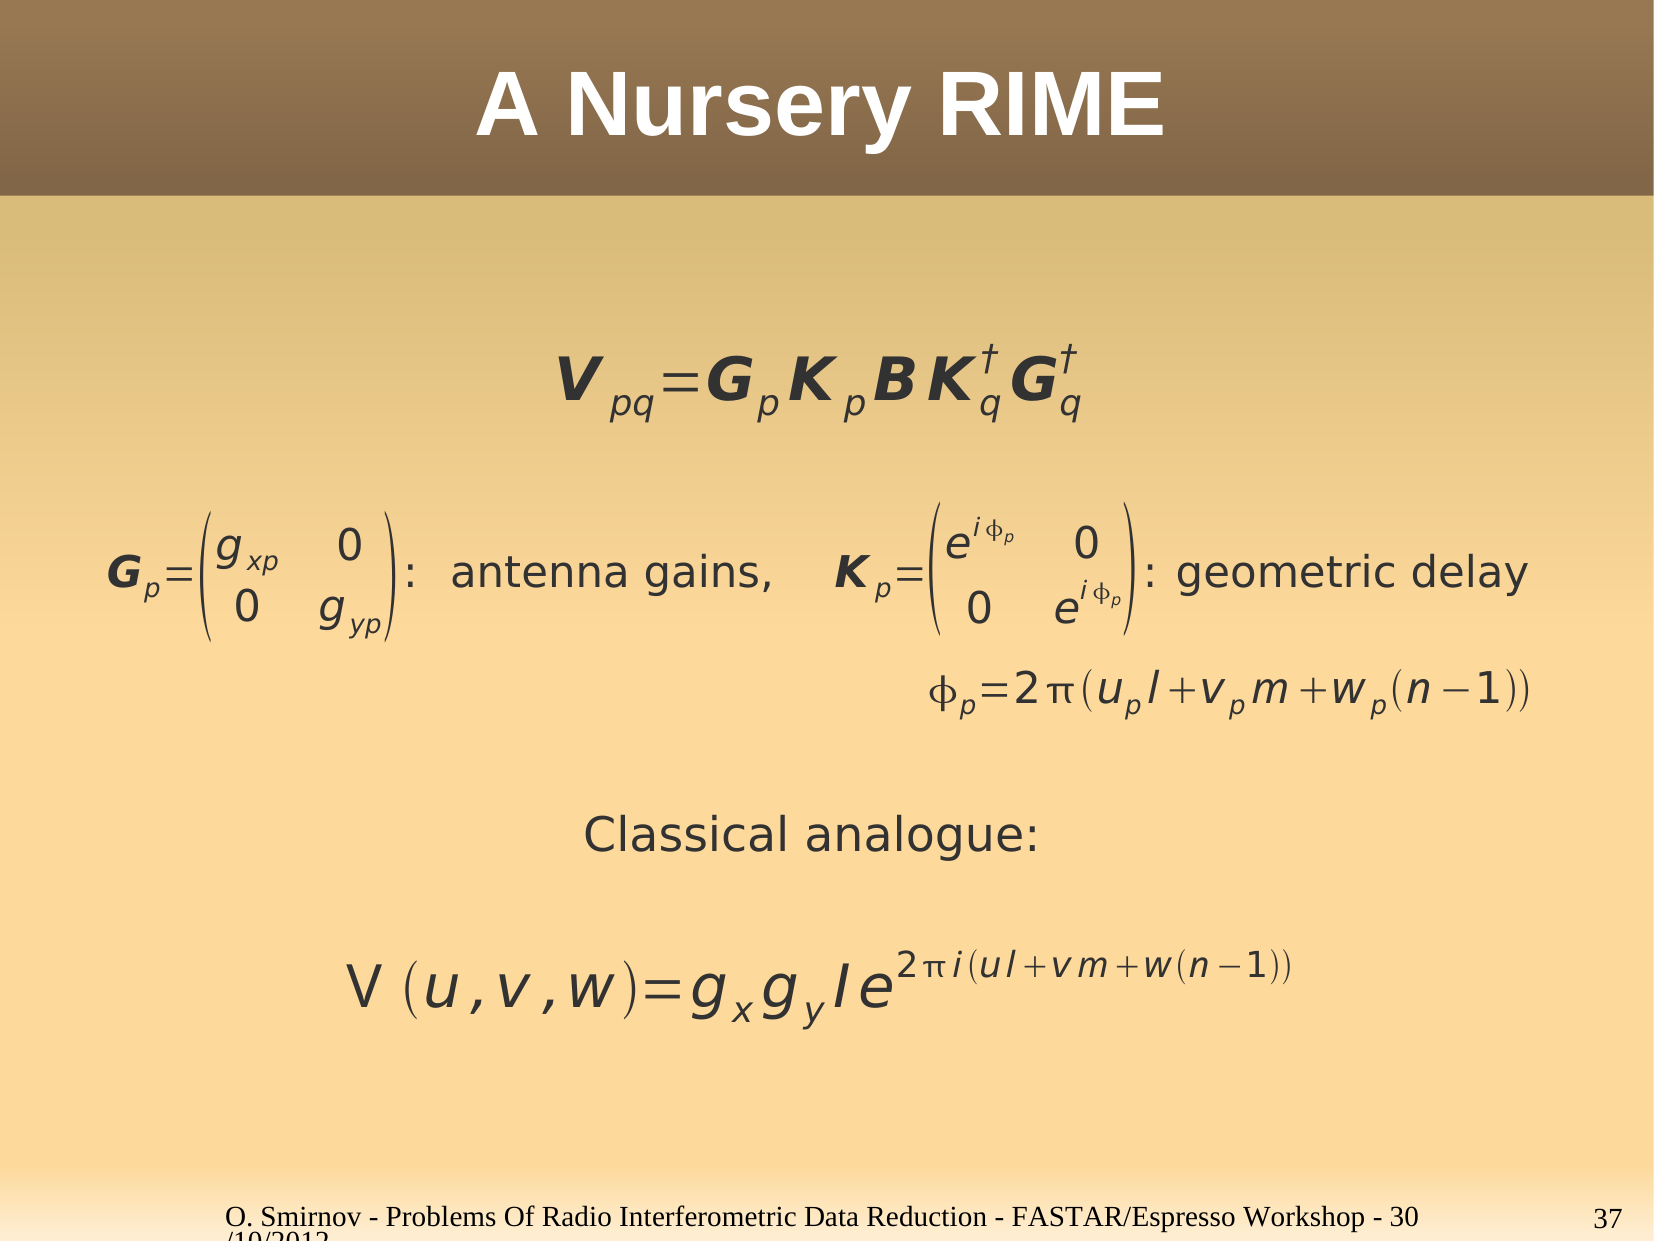

# A Nursery RIME
O. Smirnov - Problems Of Radio Interferometric Data Reduction - FASTAR/Espresso Workshop - 30/10/2012
37